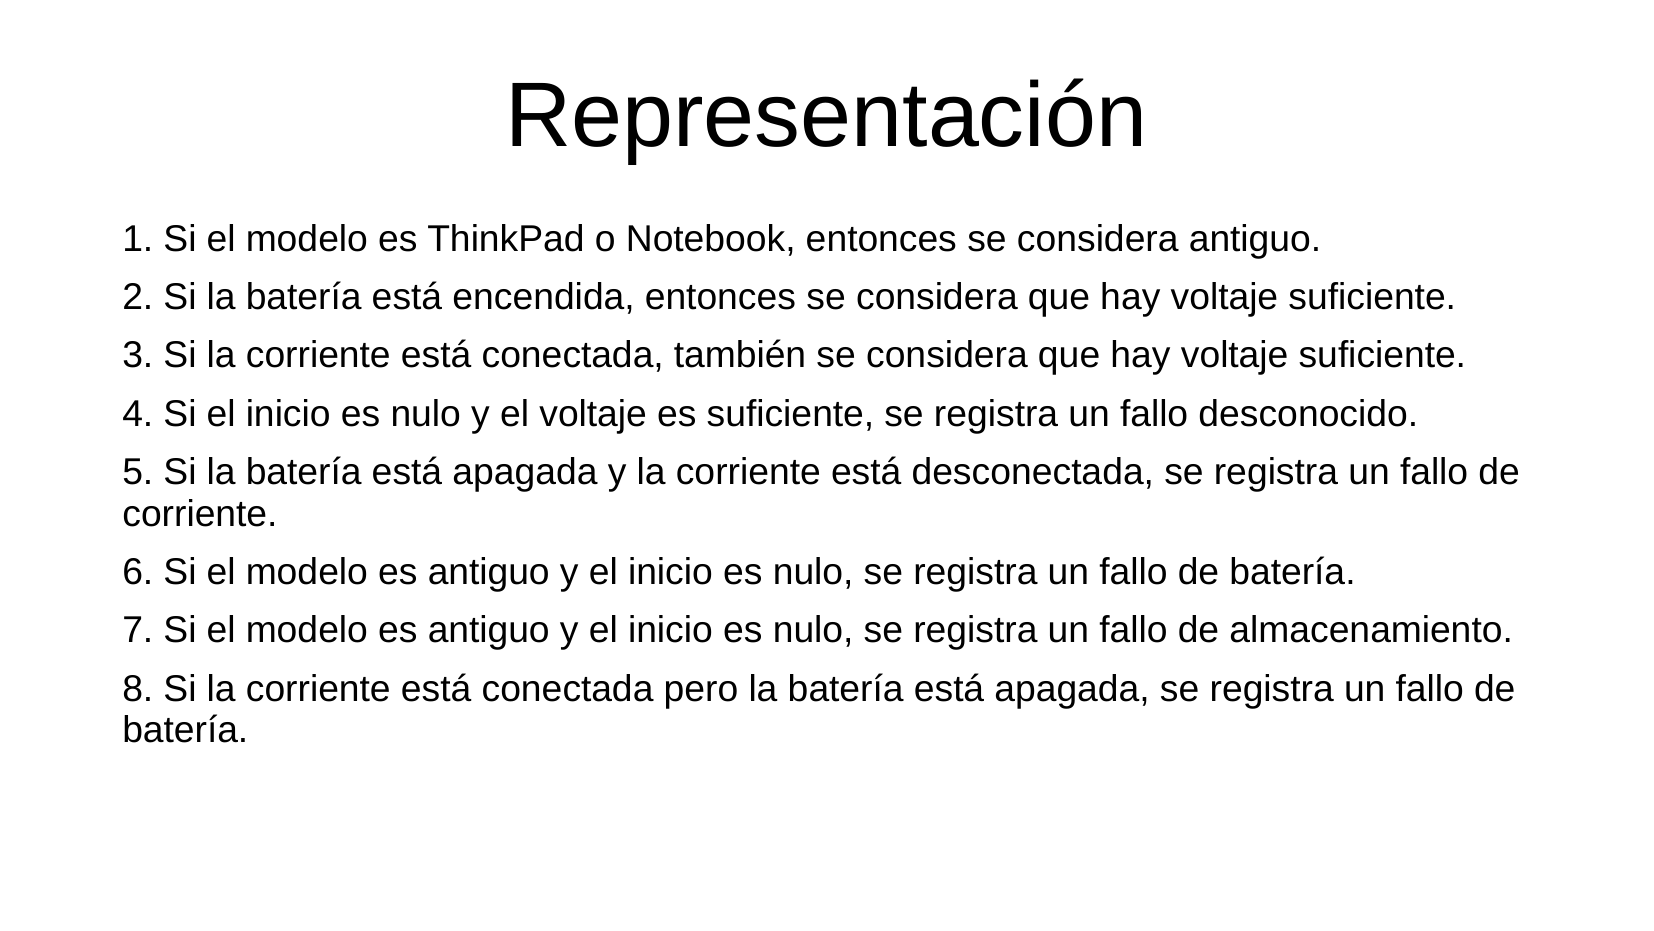

# Representación
1. Si el modelo es ThinkPad o Notebook, entonces se considera antiguo.
2. Si la batería está encendida, entonces se considera que hay voltaje suficiente.
3. Si la corriente está conectada, también se considera que hay voltaje suficiente.
4. Si el inicio es nulo y el voltaje es suficiente, se registra un fallo desconocido.
5. Si la batería está apagada y la corriente está desconectada, se registra un fallo de corriente.
6. Si el modelo es antiguo y el inicio es nulo, se registra un fallo de batería.
7. Si el modelo es antiguo y el inicio es nulo, se registra un fallo de almacenamiento.
8. Si la corriente está conectada pero la batería está apagada, se registra un fallo de batería.